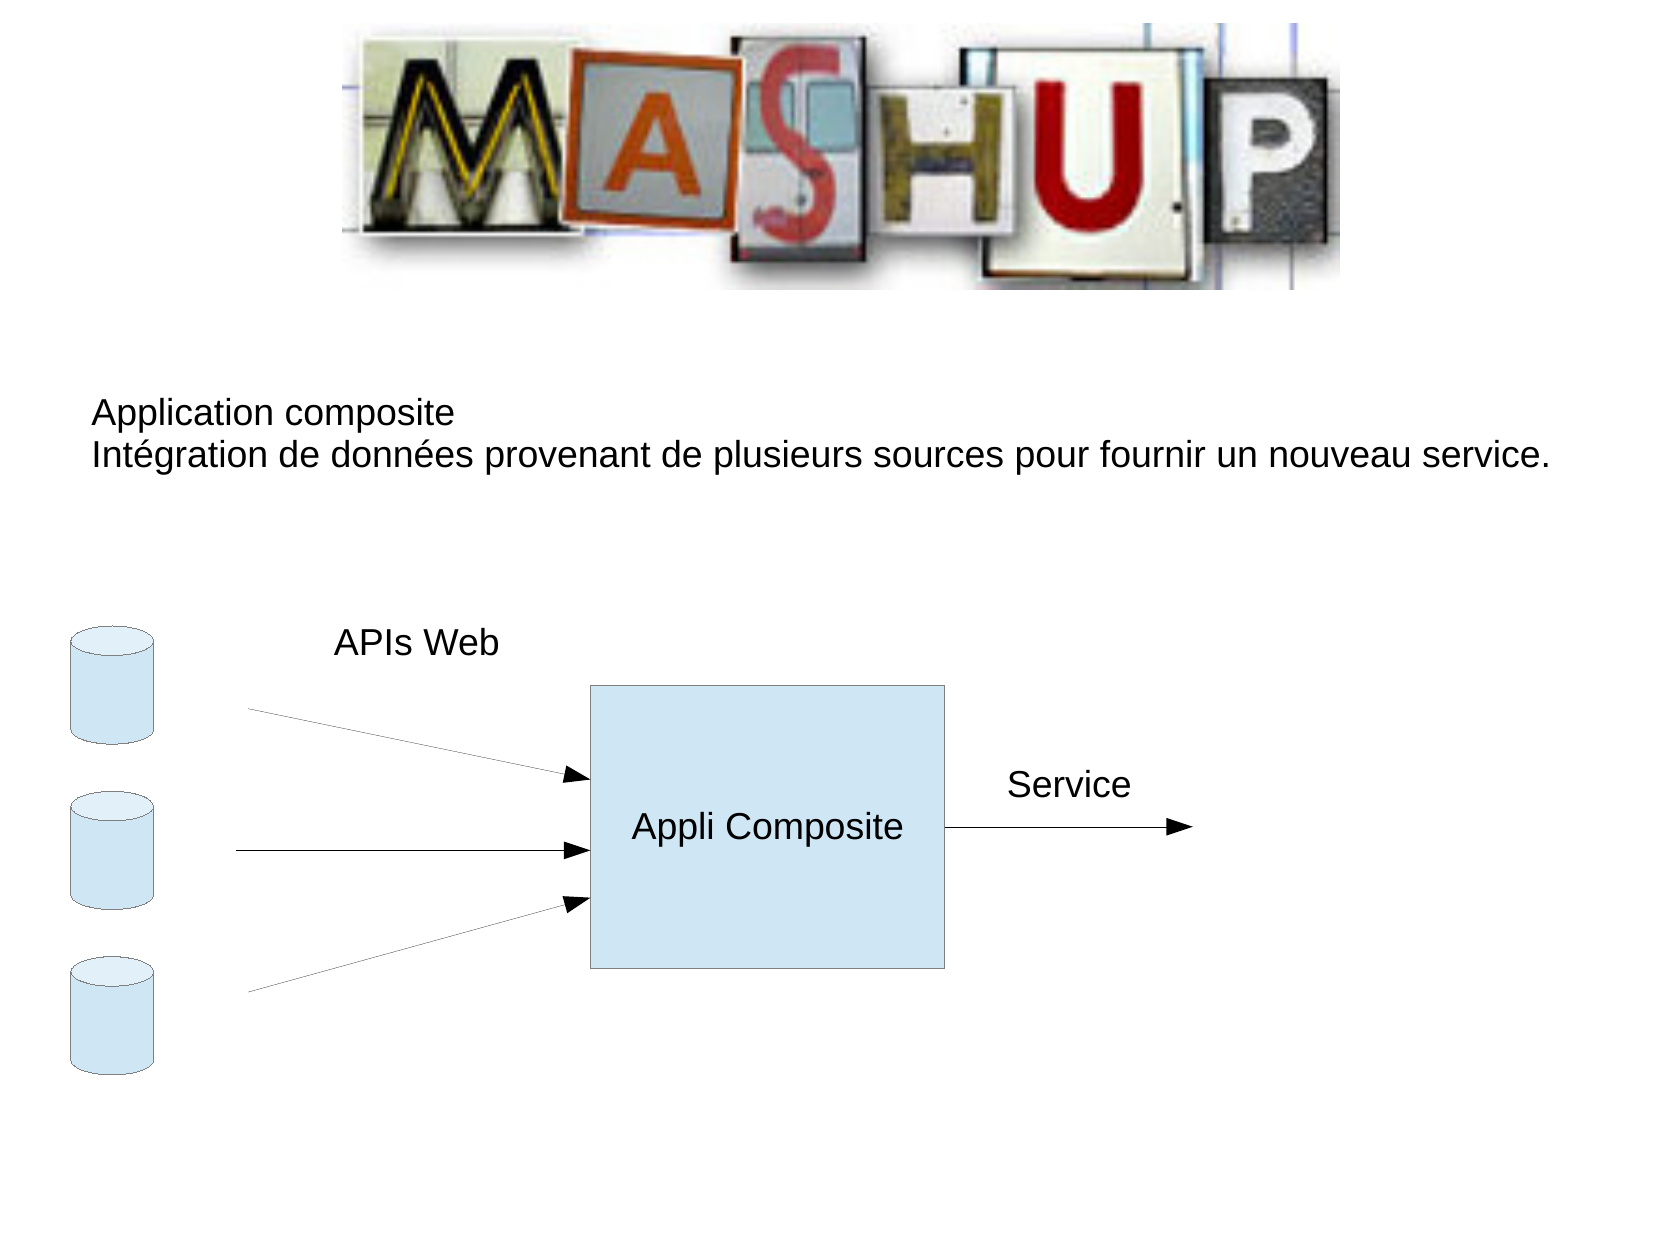

Application composite
Intégration de données provenant de plusieurs sources pour fournir un nouveau service.
APIs Web
Appli Composite
Service